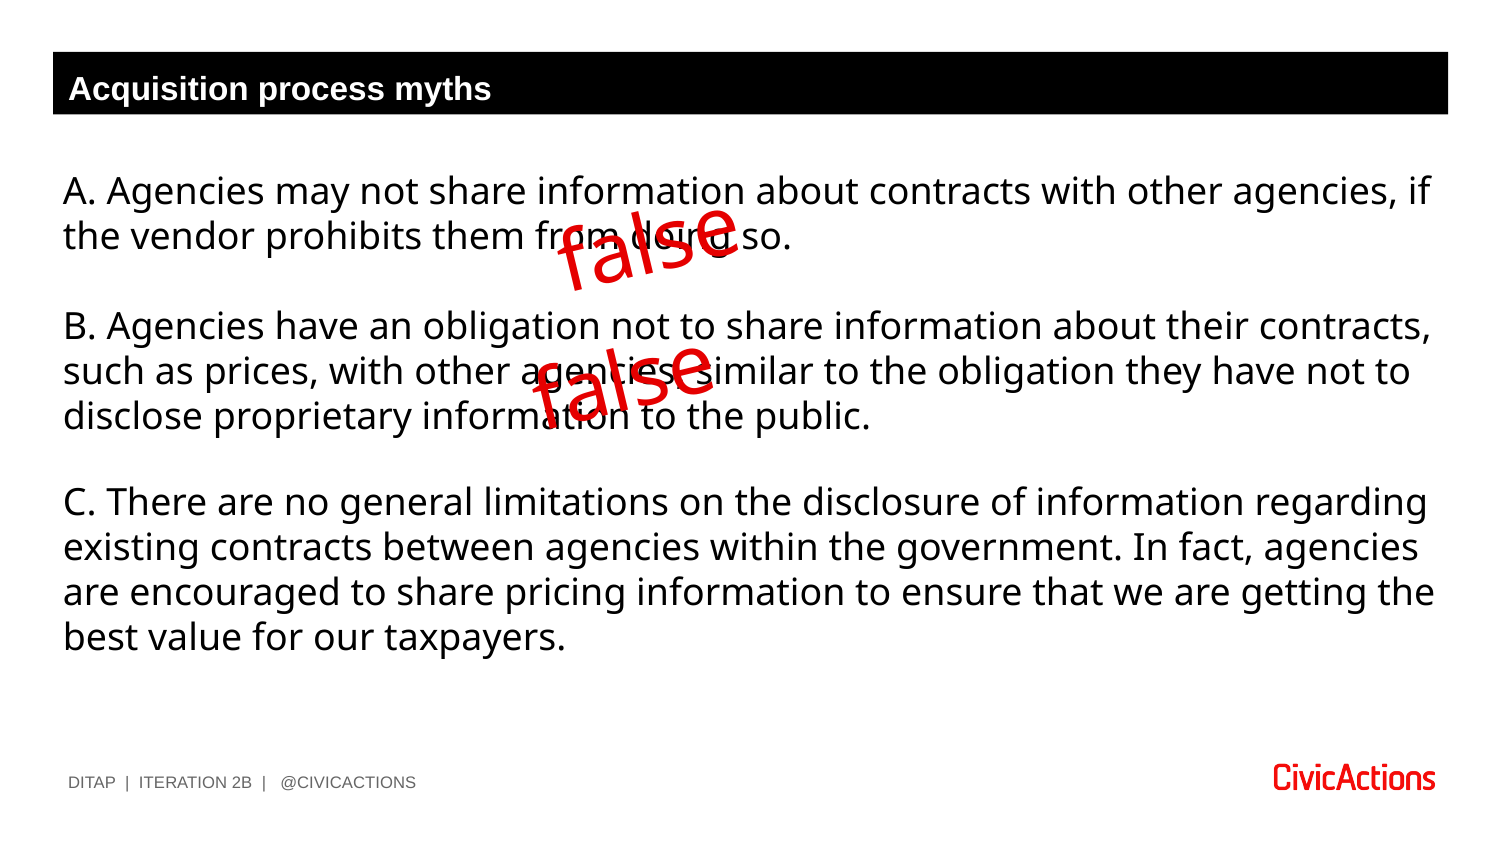

Acquisition process myths
# A. Agencies may not share information about contracts with other agencies, if the vendor prohibits them from doing so.
B. Agencies have an obligation not to share information about their contracts, such as prices, with other agencies, similar to the obligation they have not to disclose proprietary information to the public.
false
false
C. There are no general limitations on the disclosure of information regarding existing contracts between agencies within the government. In fact, agencies are encouraged to share pricing information to ensure that we are getting the best value for our taxpayers.